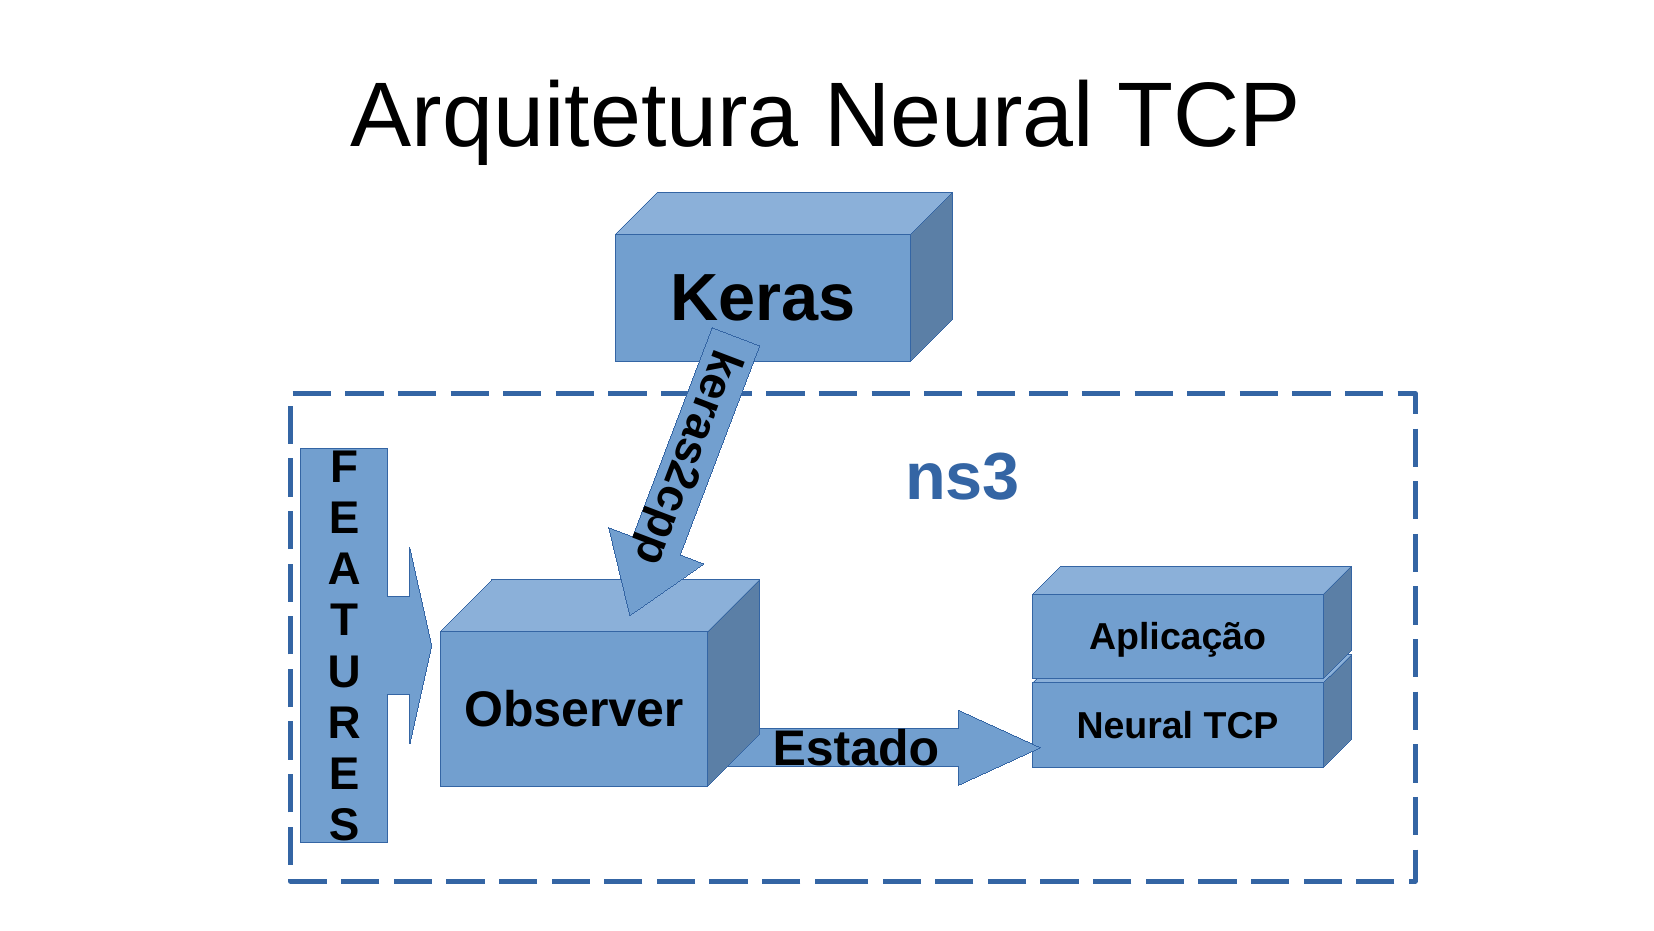

# Arquitetura Neural TCP
Keras
keras2cpp
ns3
F
E
A
T
U
R
E
S
Aplicação
Observer
Neural TCP
Estado